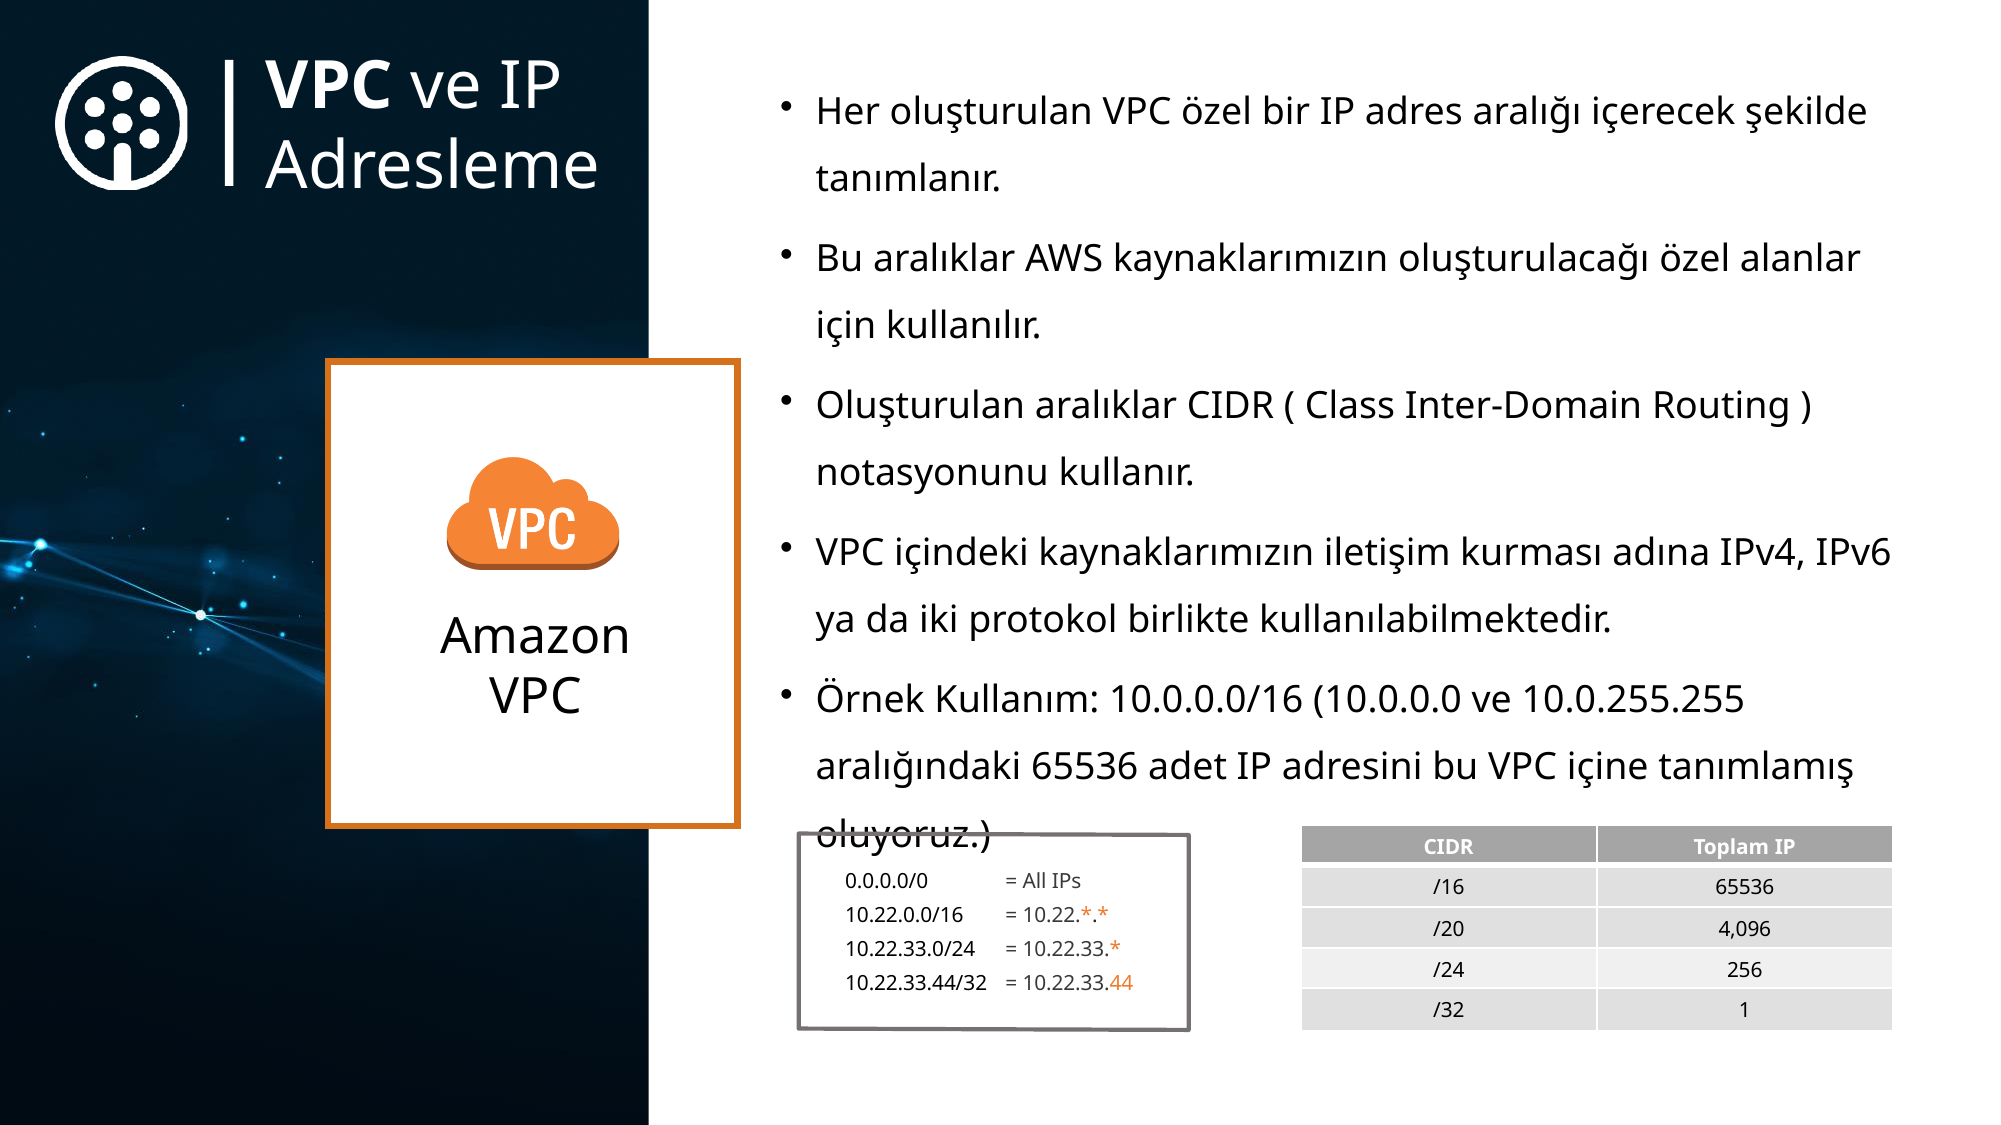

VPC ve IP
Adresleme
Her oluşturulan VPC özel bir IP adres aralığı içerecek şekilde tanımlanır.
Bu aralıklar AWS kaynaklarımızın oluşturulacağı özel alanlar için kullanılır.
Oluşturulan aralıklar CIDR ( Class Inter-Domain Routing ) notasyonunu kullanır.
VPC içindeki kaynaklarımızın iletişim kurması adına IPv4, IPv6 ya da iki protokol birlikte kullanılabilmektedir.
Örnek Kullanım: 10.0.0.0/16 (10.0.0.0 ve 10.0.255.255 aralığındaki 65536 adet IP adresini bu VPC içine tanımlamış oluyoruz.)
Amazon VPC
| CIDR | Toplam IP |
| --- | --- |
| /16 | 65536 |
| /20 | 4,096 |
| /24 | 256 |
| /32 | 1 |
0.0.0.0/0
10.22.0.0/16
10.22.33.0/24
10.22.33.44/32
= All IPs
= 10.22.*.*
= 10.22.33.*
= 10.22.33.44